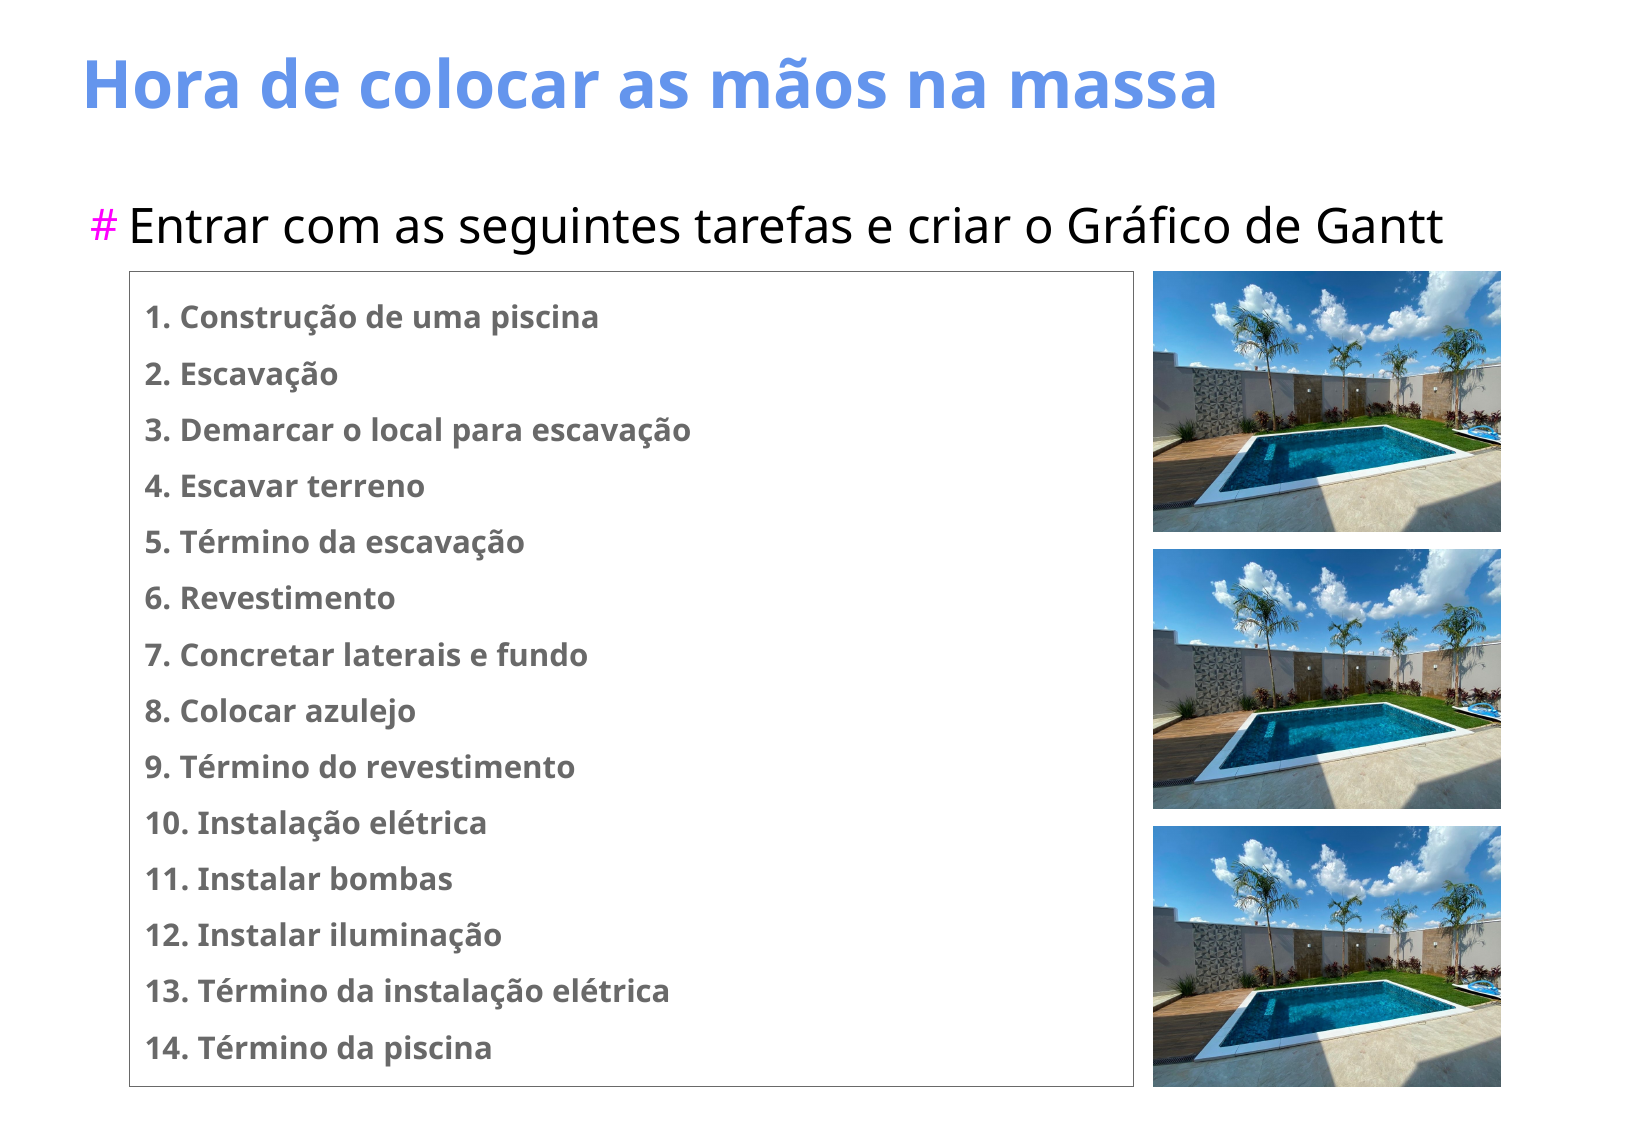

# Hora de colocar as mãos na massa
Entrar com as seguintes tarefas e criar o Gráfico de Gantt inicial
1. Construção de uma piscina
2. Escavação
3. Demarcar o local para escavação
4. Escavar terreno
5. Término da escavação
6. Revestimento
7. Concretar laterais e fundo
8. Colocar azulejo
9. Término do revestimento
10. Instalação elétrica
11. Instalar bombas
12. Instalar iluminação
13. Término da instalação elétrica
14. Término da piscina